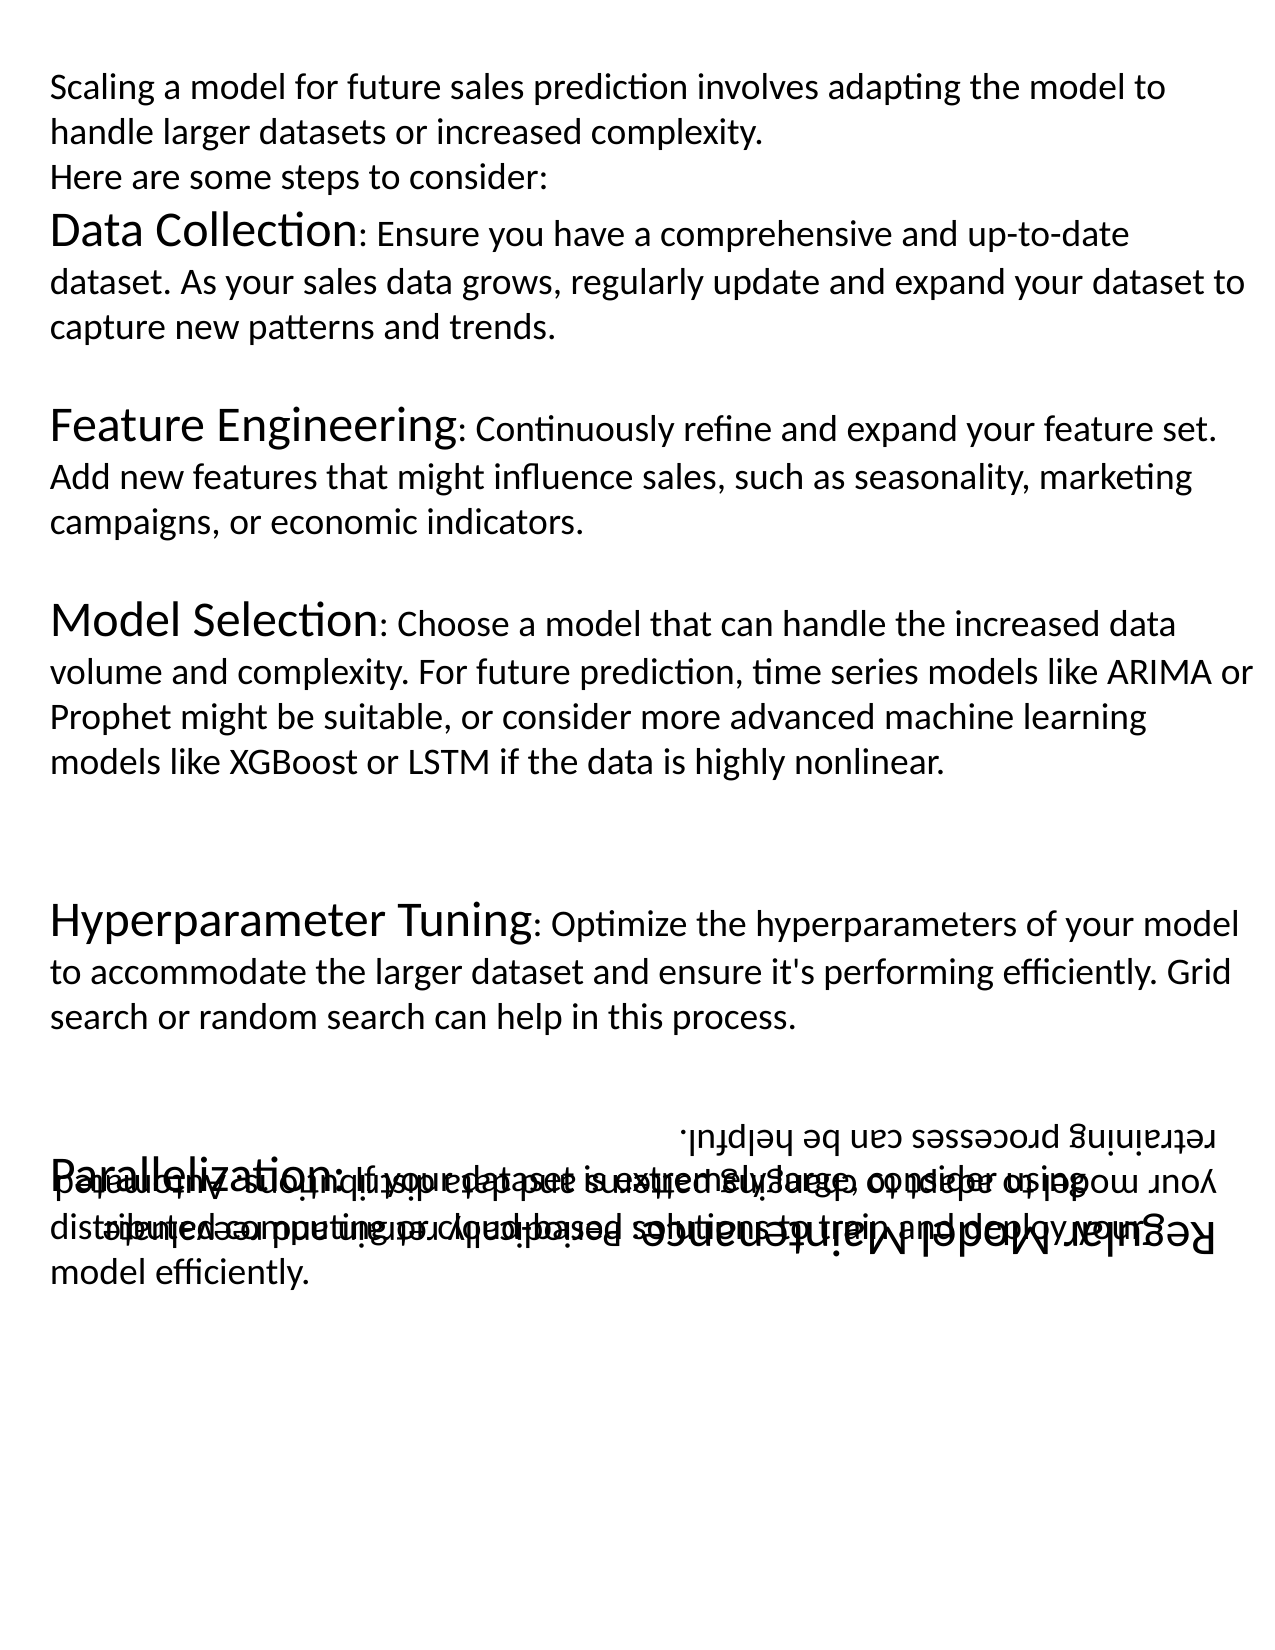

Scaling a model for future sales prediction involves adapting the model to handle larger datasets or increased complexity.
Here are some steps to consider:
Data Collection: Ensure you have a comprehensive and up-to-date dataset. As your sales data grows, regularly update and expand your dataset to capture new patterns and trends.
Feature Engineering: Continuously refine and expand your feature set. Add new features that might influence sales, such as seasonality, marketing campaigns, or economic indicators.
Model Selection: Choose a model that can handle the increased data volume and complexity. For future prediction, time series models like ARIMA or Prophet might be suitable, or consider more advanced machine learning models like XGBoost or LSTM if the data is highly nonlinear.
Hyperparameter Tuning: Optimize the hyperparameters of your model to accommodate the larger dataset and ensure it's performing efficiently. Grid search or random search can help in this process.
Parallelization: If your dataset is extremely large, consider using distributed computing or cloud-based solutions to train and deploy your model efficiently.
Regular Model Maintenance: Periodically retrain and reevaluate your model to adapt to changing patterns and data distributions. Automated retraining processes can be helpful.